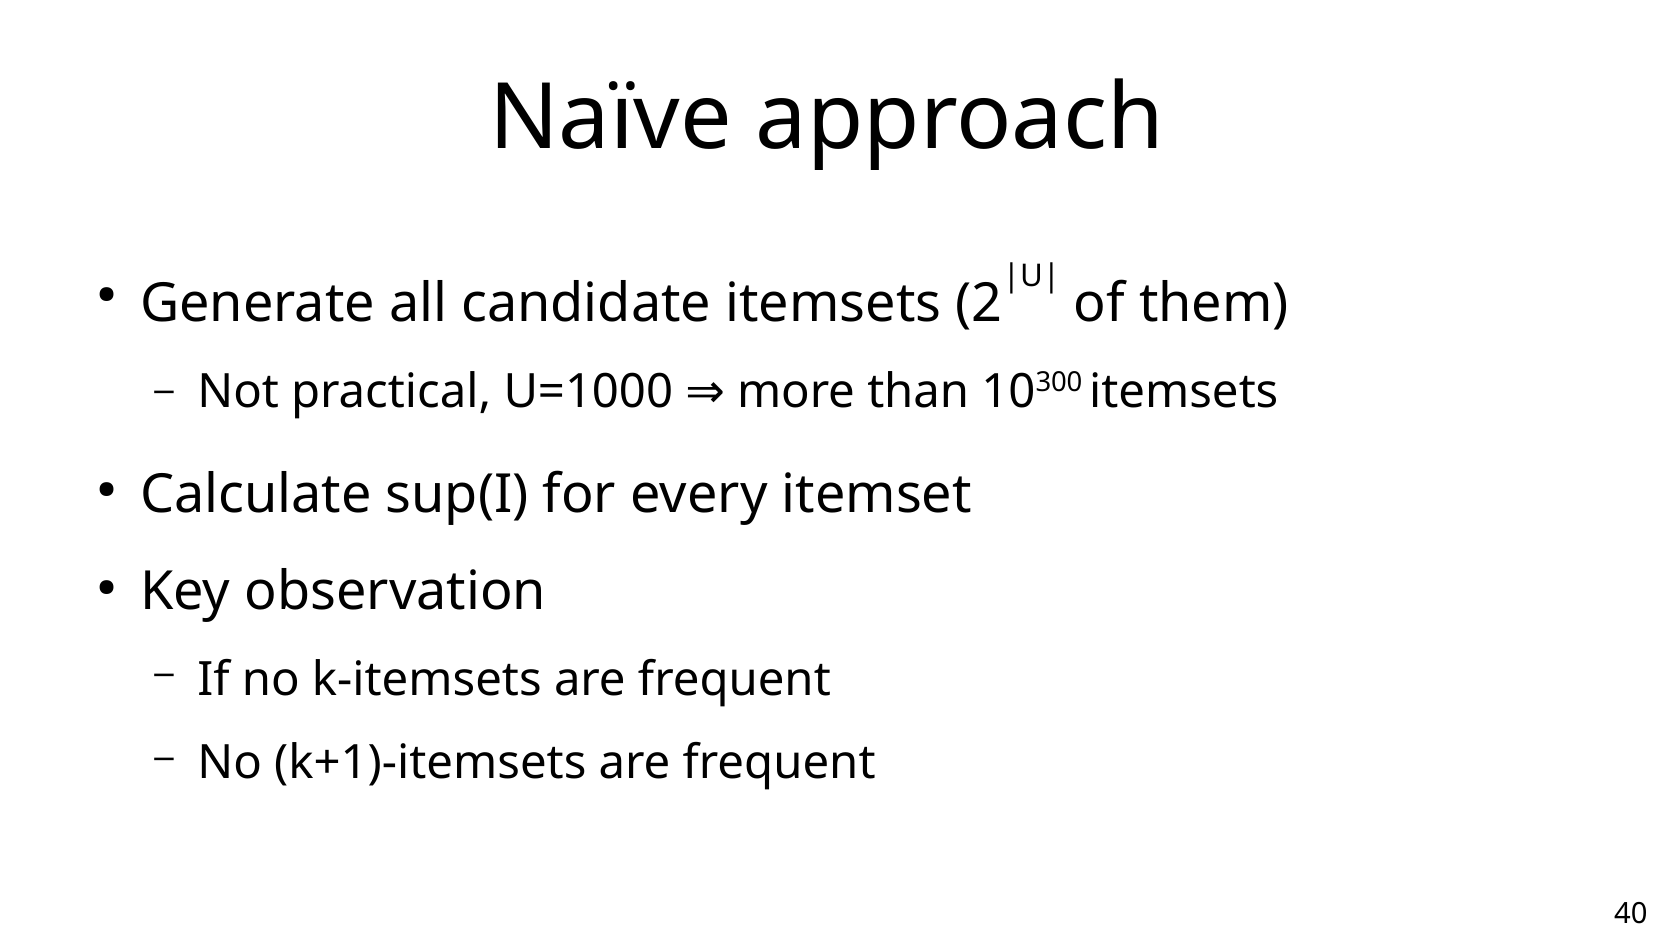

# Naïve approach
Generate all candidate itemsets (2|U| of them)
Not practical, U=1000 ⇒ more than 10300 itemsets
Calculate sup(I) for every itemset
Key observation
If no k-itemsets are frequent
No (k+1)-itemsets are frequent
40